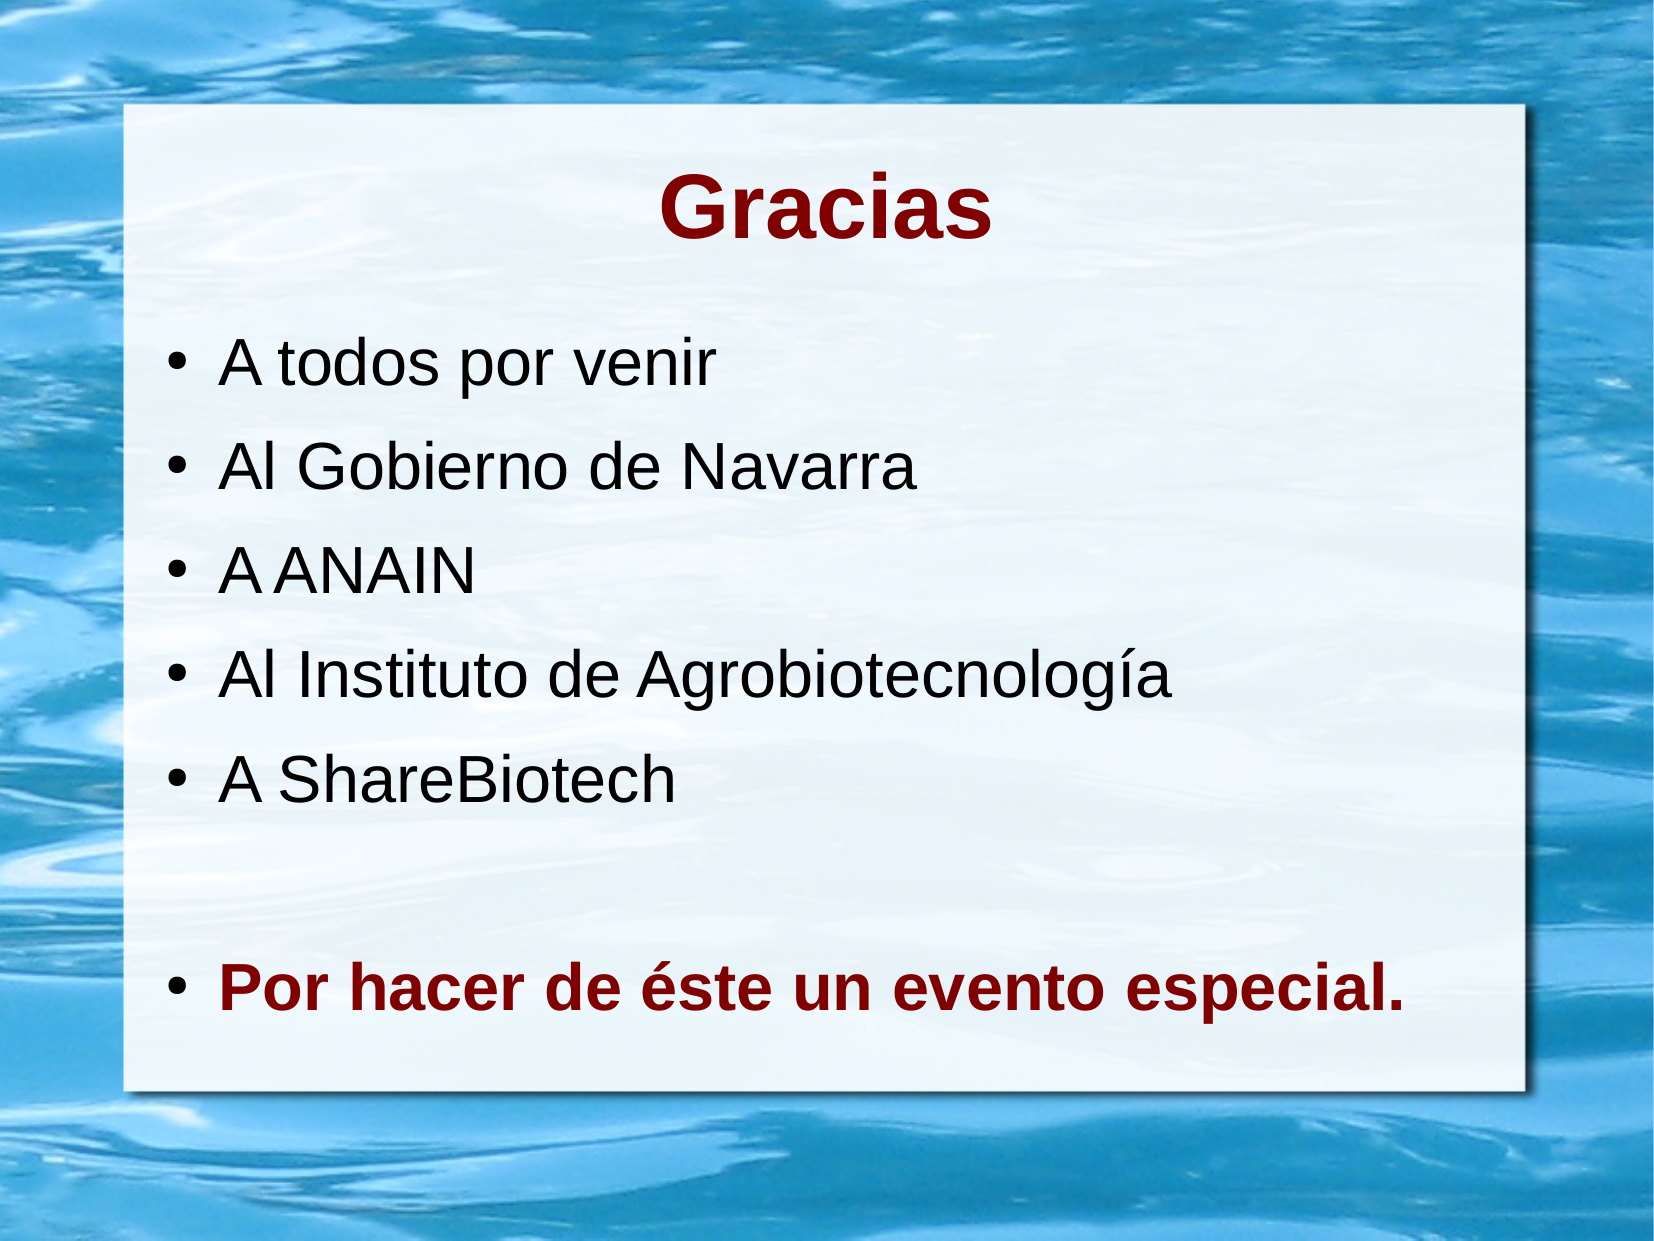

# Gracias
A todos por venir
Al Gobierno de Navarra
A ANAIN
Al Instituto de Agrobiotecnología
A ShareBiotech
Por hacer de éste un evento especial.